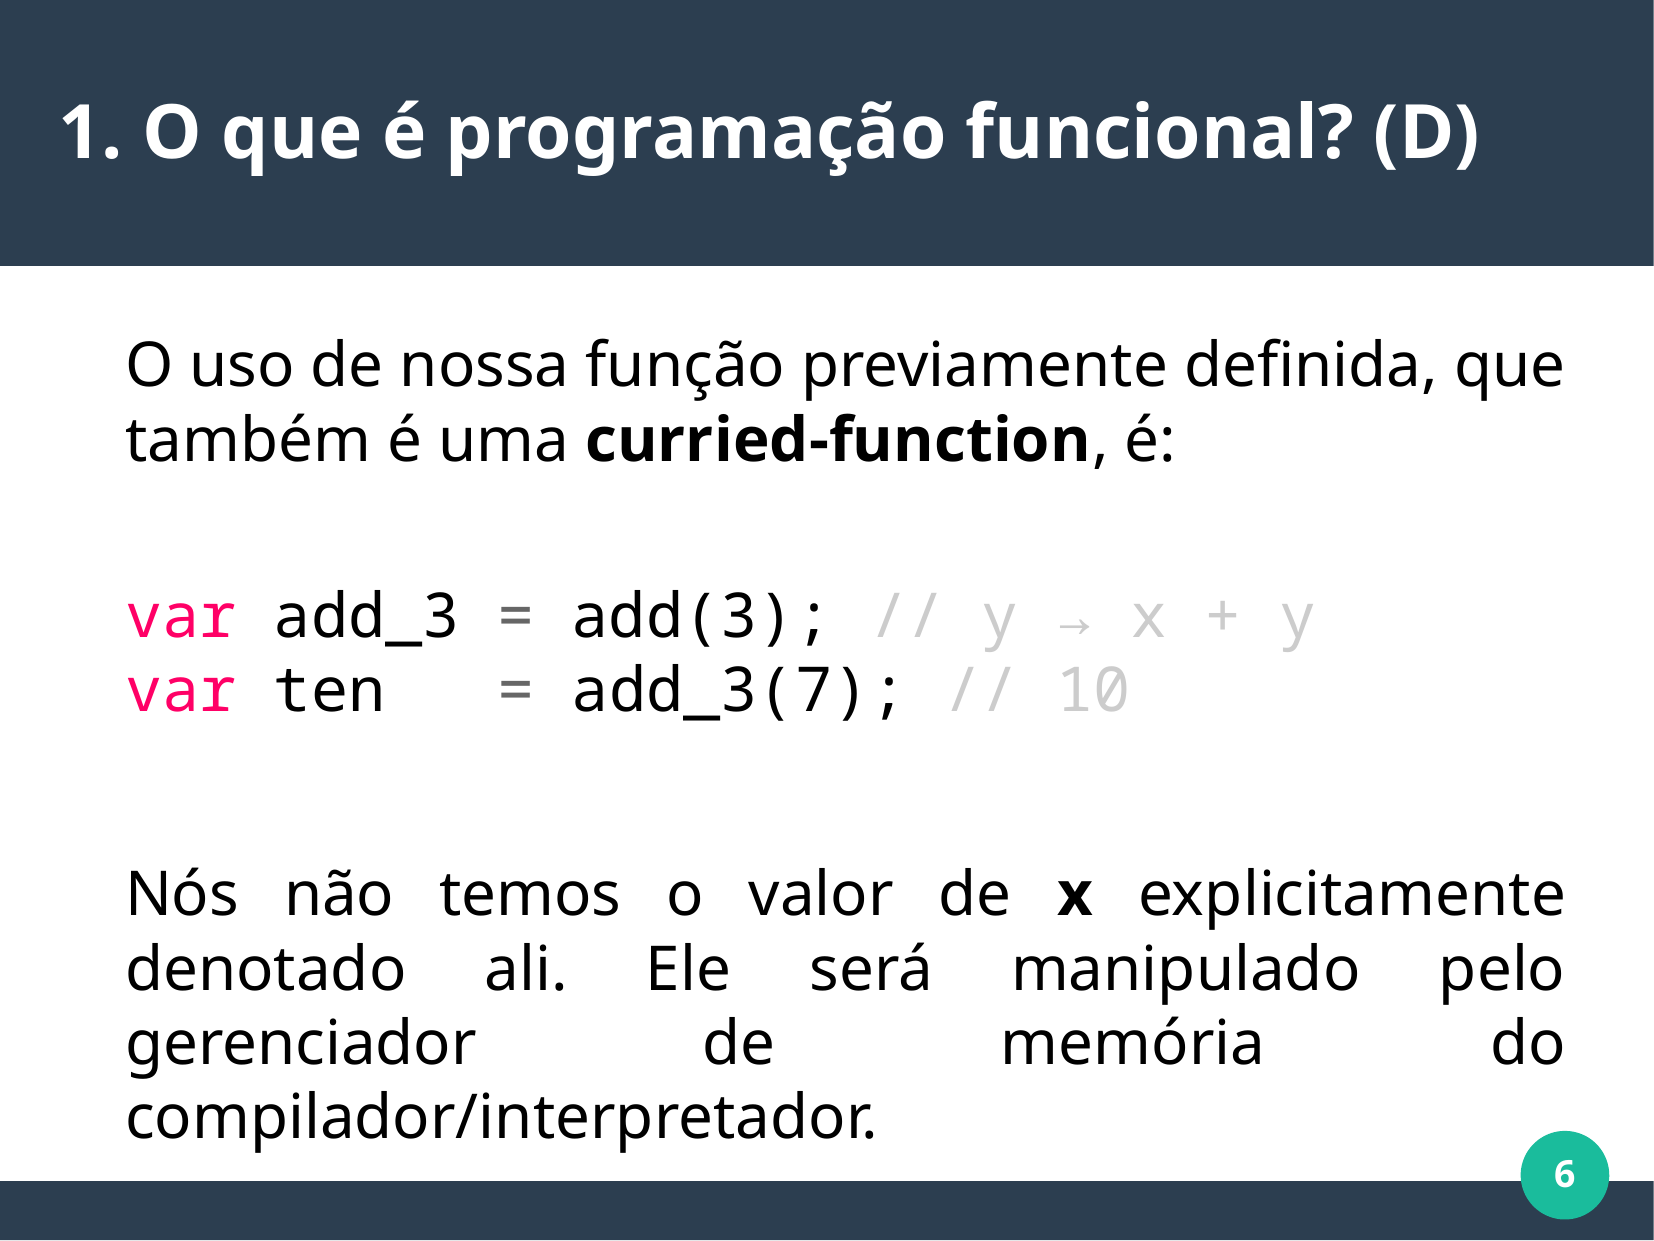

# 1. O que é programação funcional? (D)
O uso de nossa função previamente definida, que também é uma curried-function, é:
var add_3 = add(3); // y → x + y
var ten = add_3(7); // 10
Nós não temos o valor de x explicitamente denotado ali. Ele será manipulado pelo gerenciador de memória do compilador/interpretador.